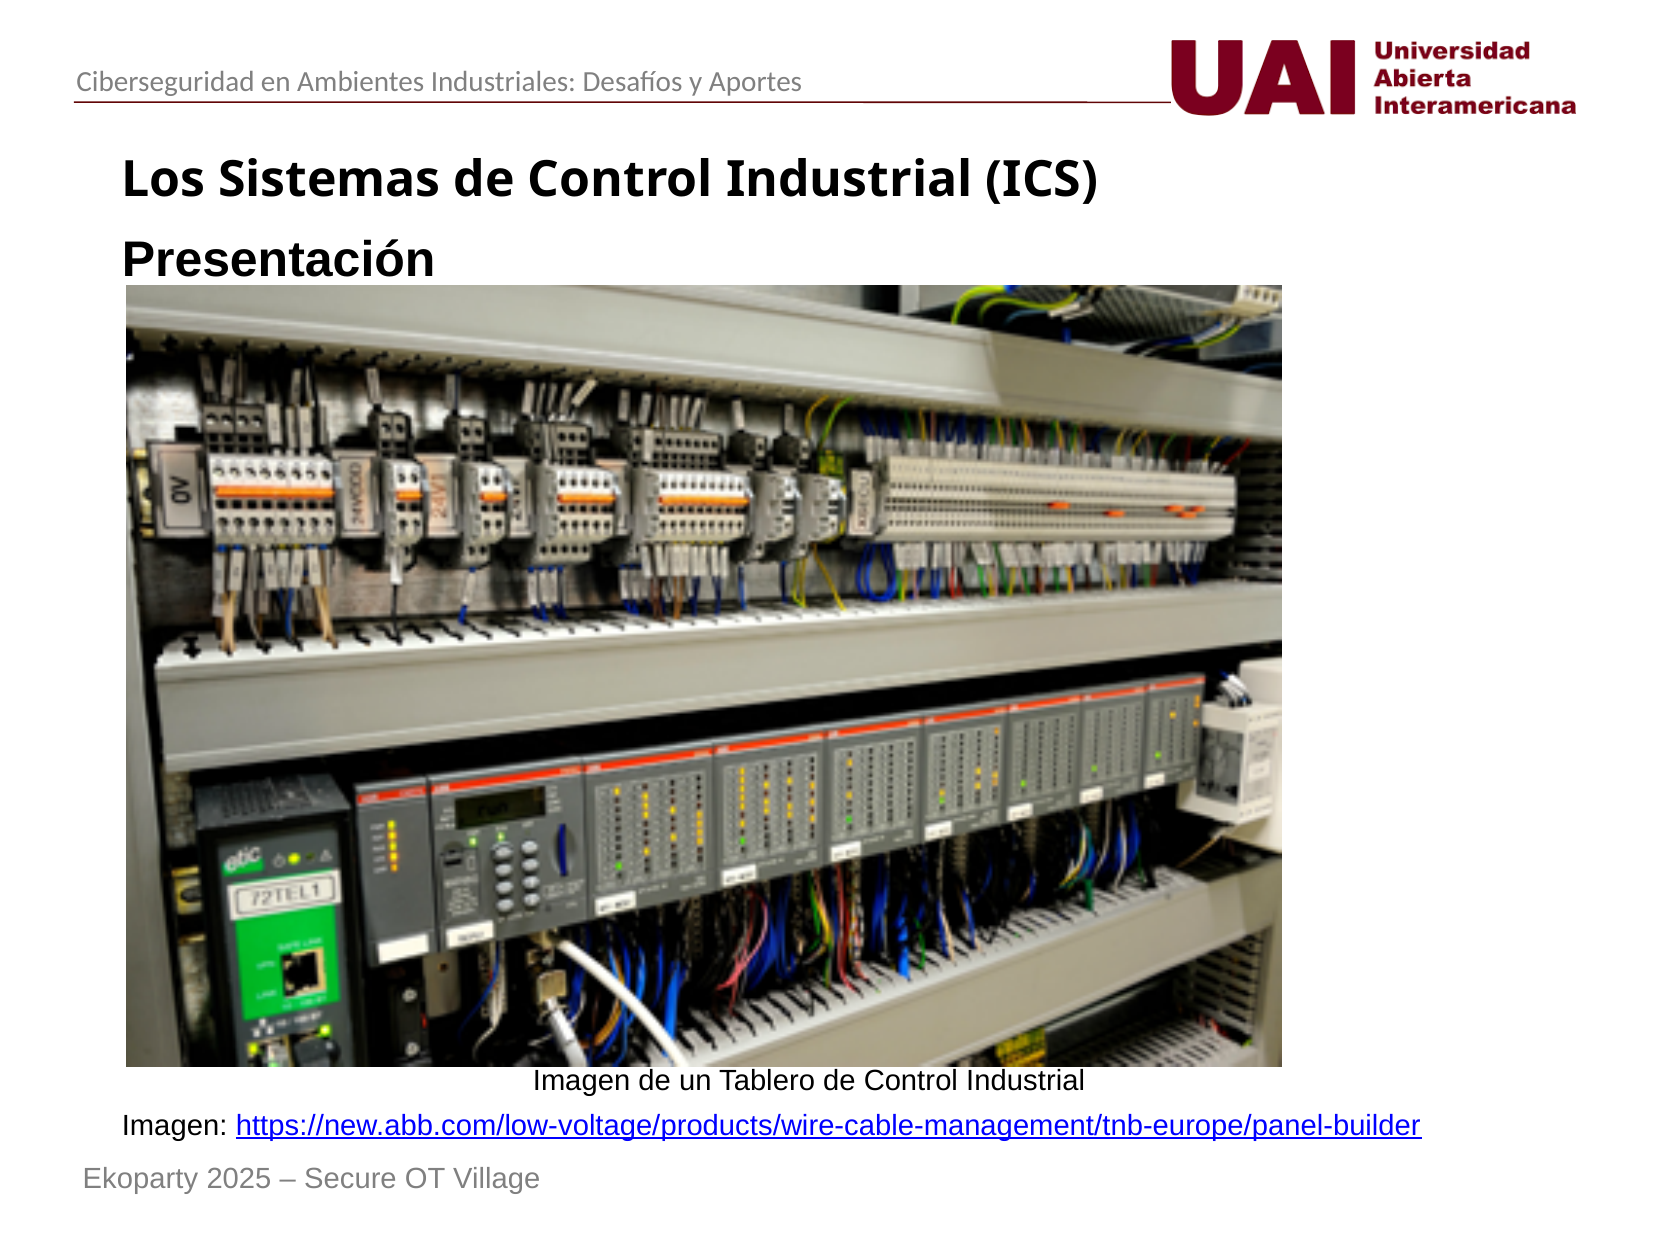

Los Sistemas de Control Industrial (ICS)
Presentación
Imagen de un Tablero de Control Industrial
Imagen: https://new.abb.com/low-voltage/products/wire-cable-management/tnb-europe/panel-builder